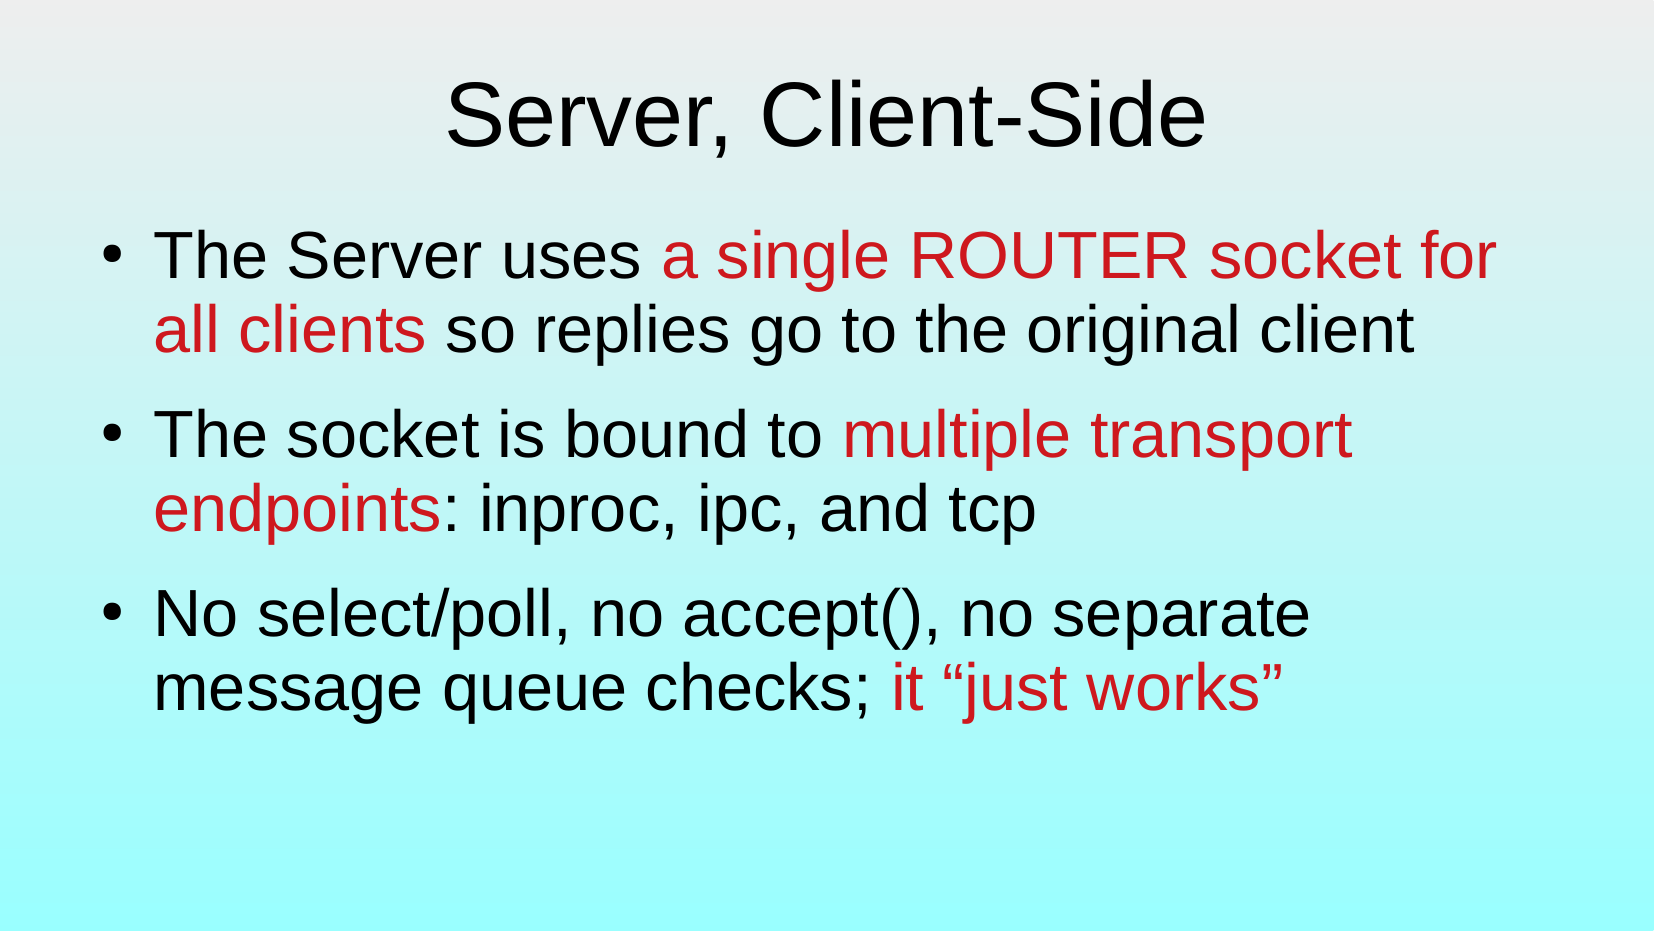

# Server, Client-Side
The Server uses a single ROUTER socket for all clients so replies go to the original client
The socket is bound to multiple transport endpoints: inproc, ipc, and tcp
No select/poll, no accept(), no separate message queue checks; it “just works”